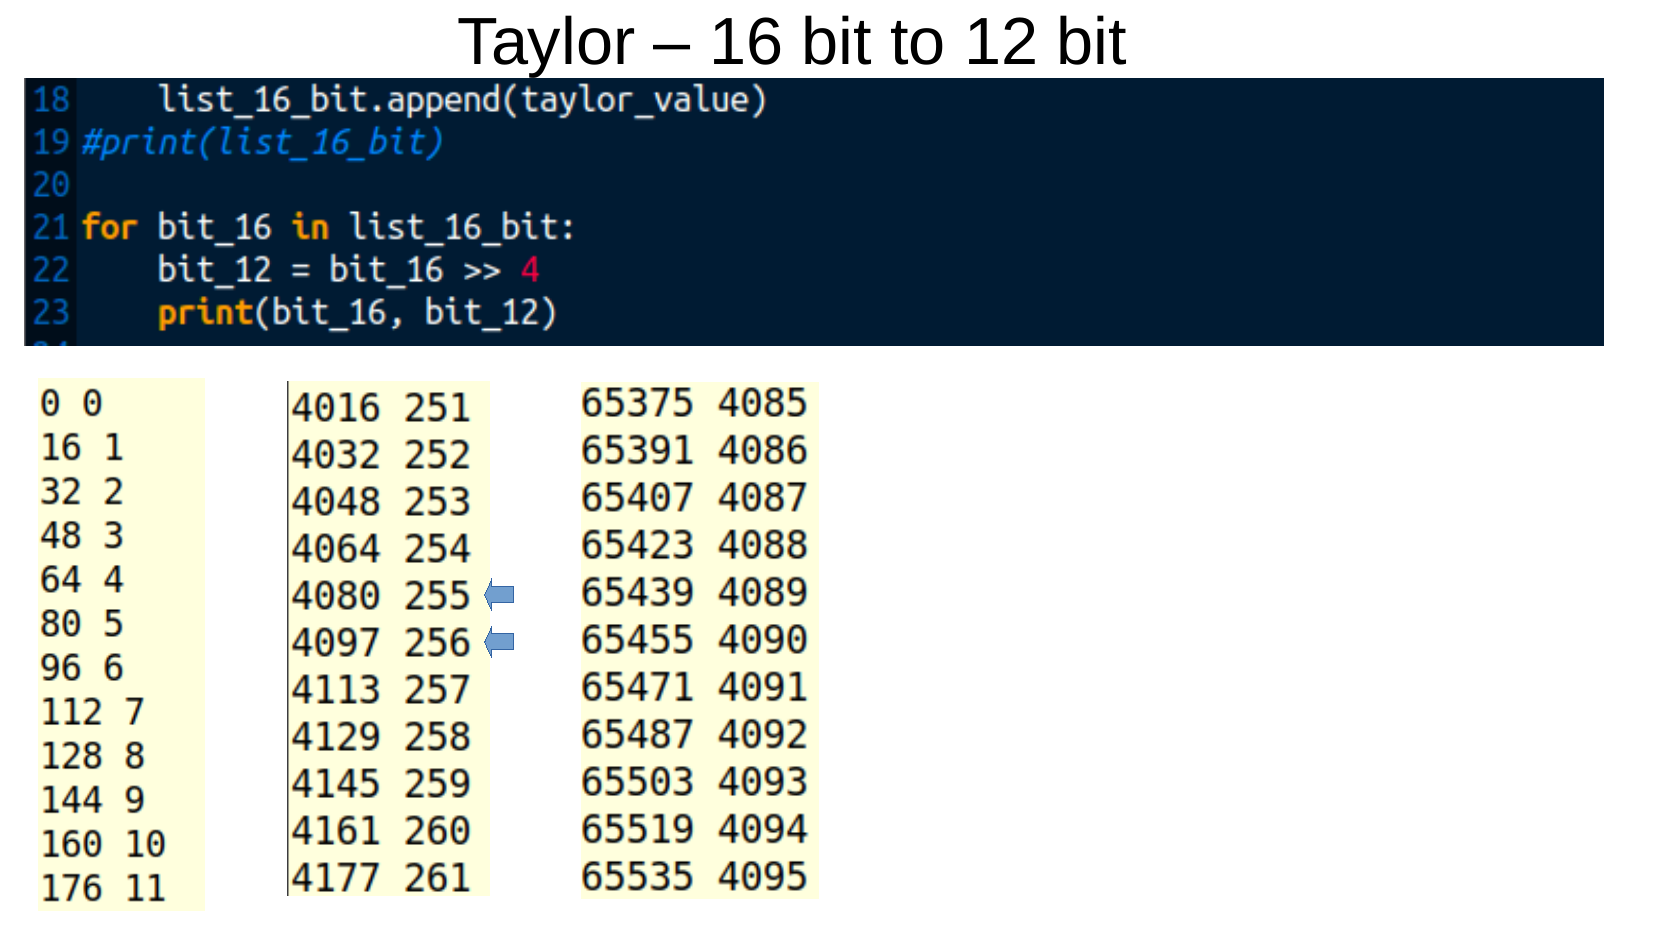

# Taylor – 16 bit to 12 bit